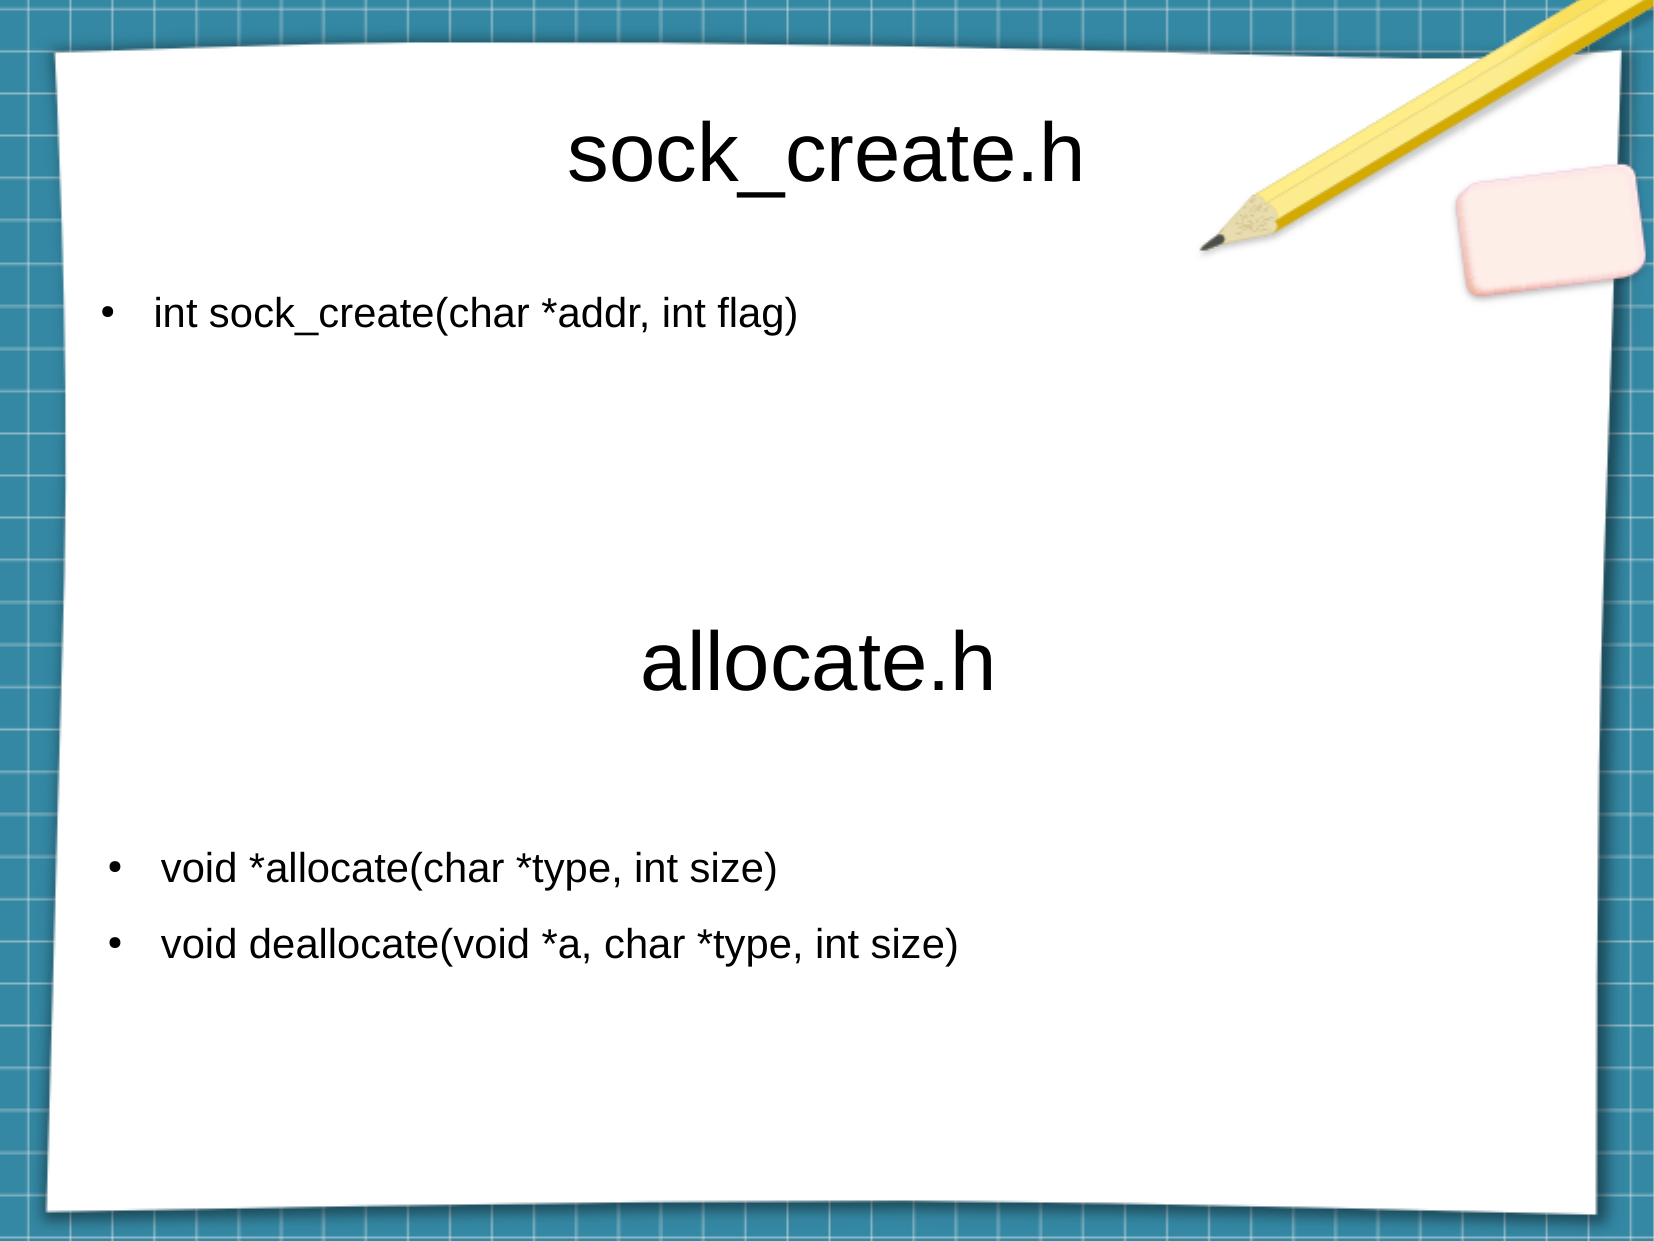

# sock_create.h
int sock_create(char *addr, int flag)
allocate.h
void *allocate(char *type, int size)
void deallocate(void *a, char *type, int size)